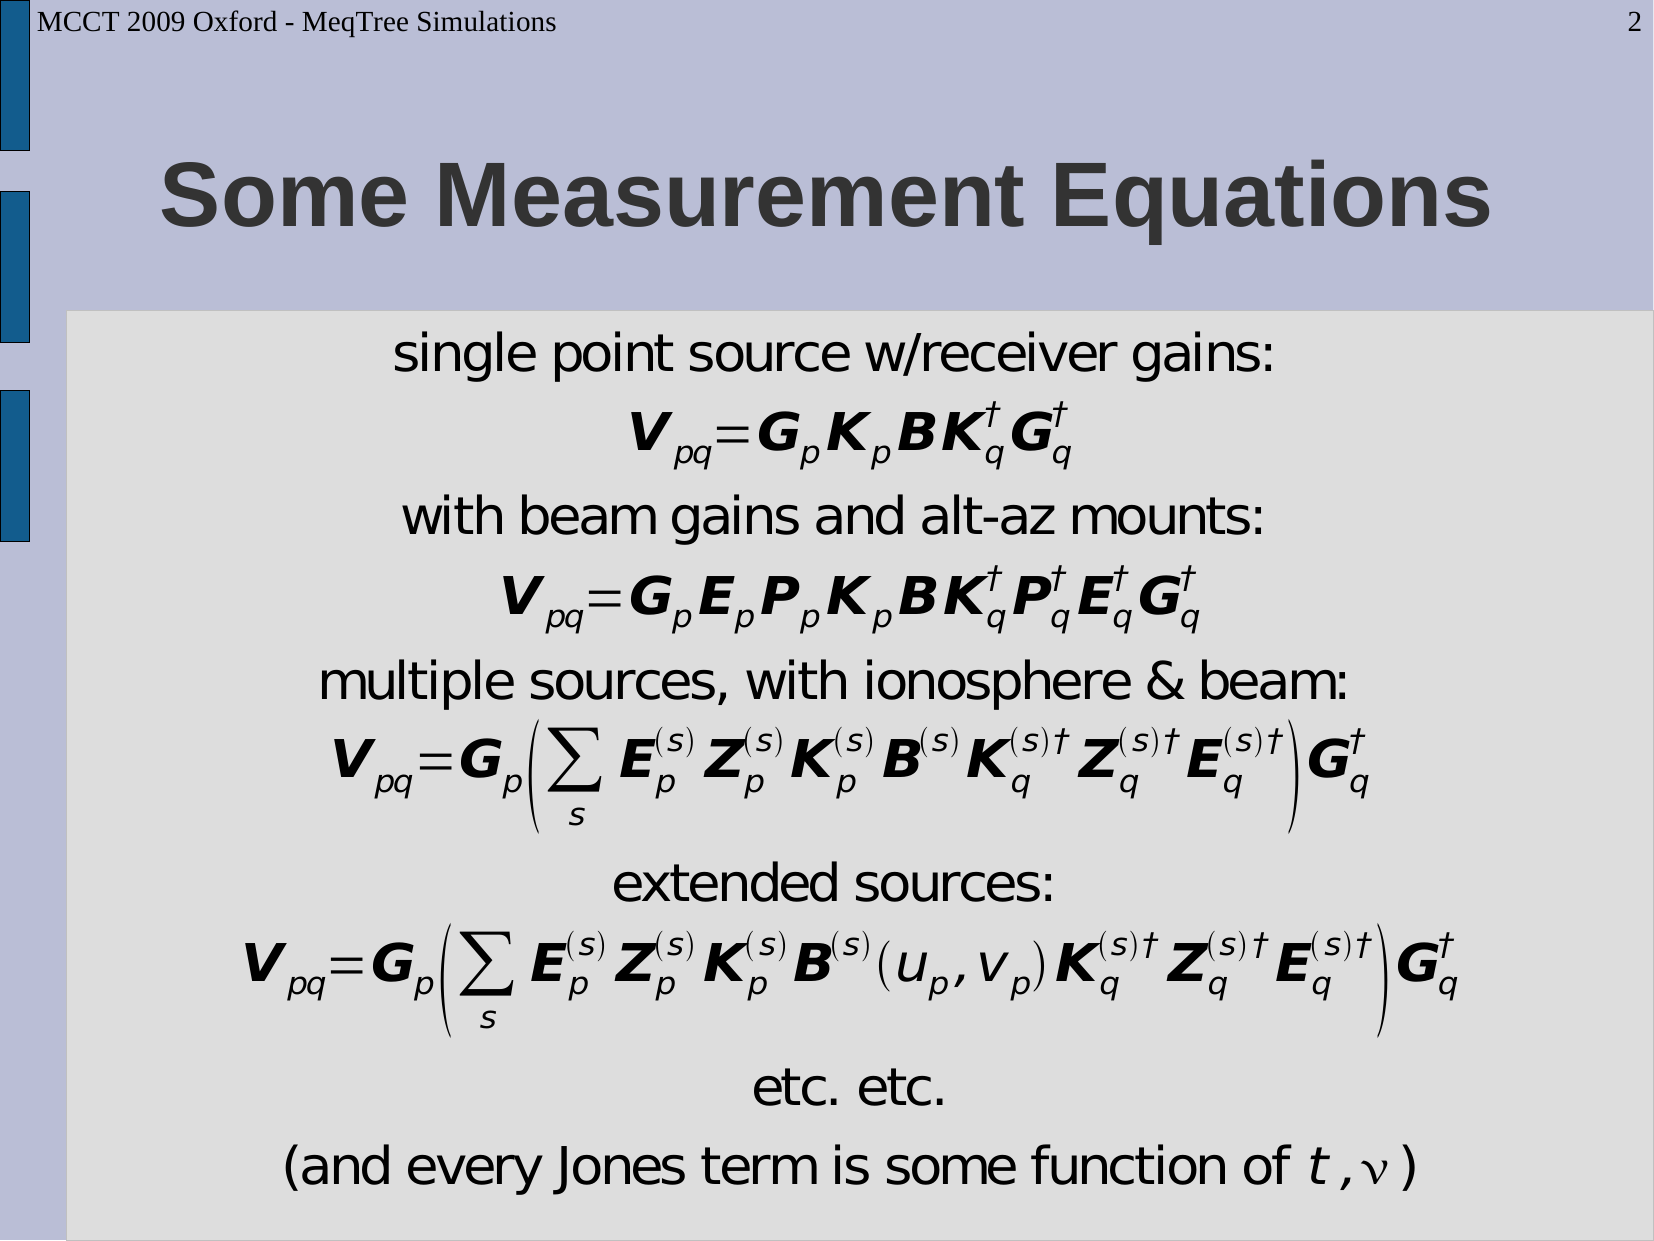

MCCT 2009 Oxford - MeqTree Simulations
2
# Some Measurement Equations